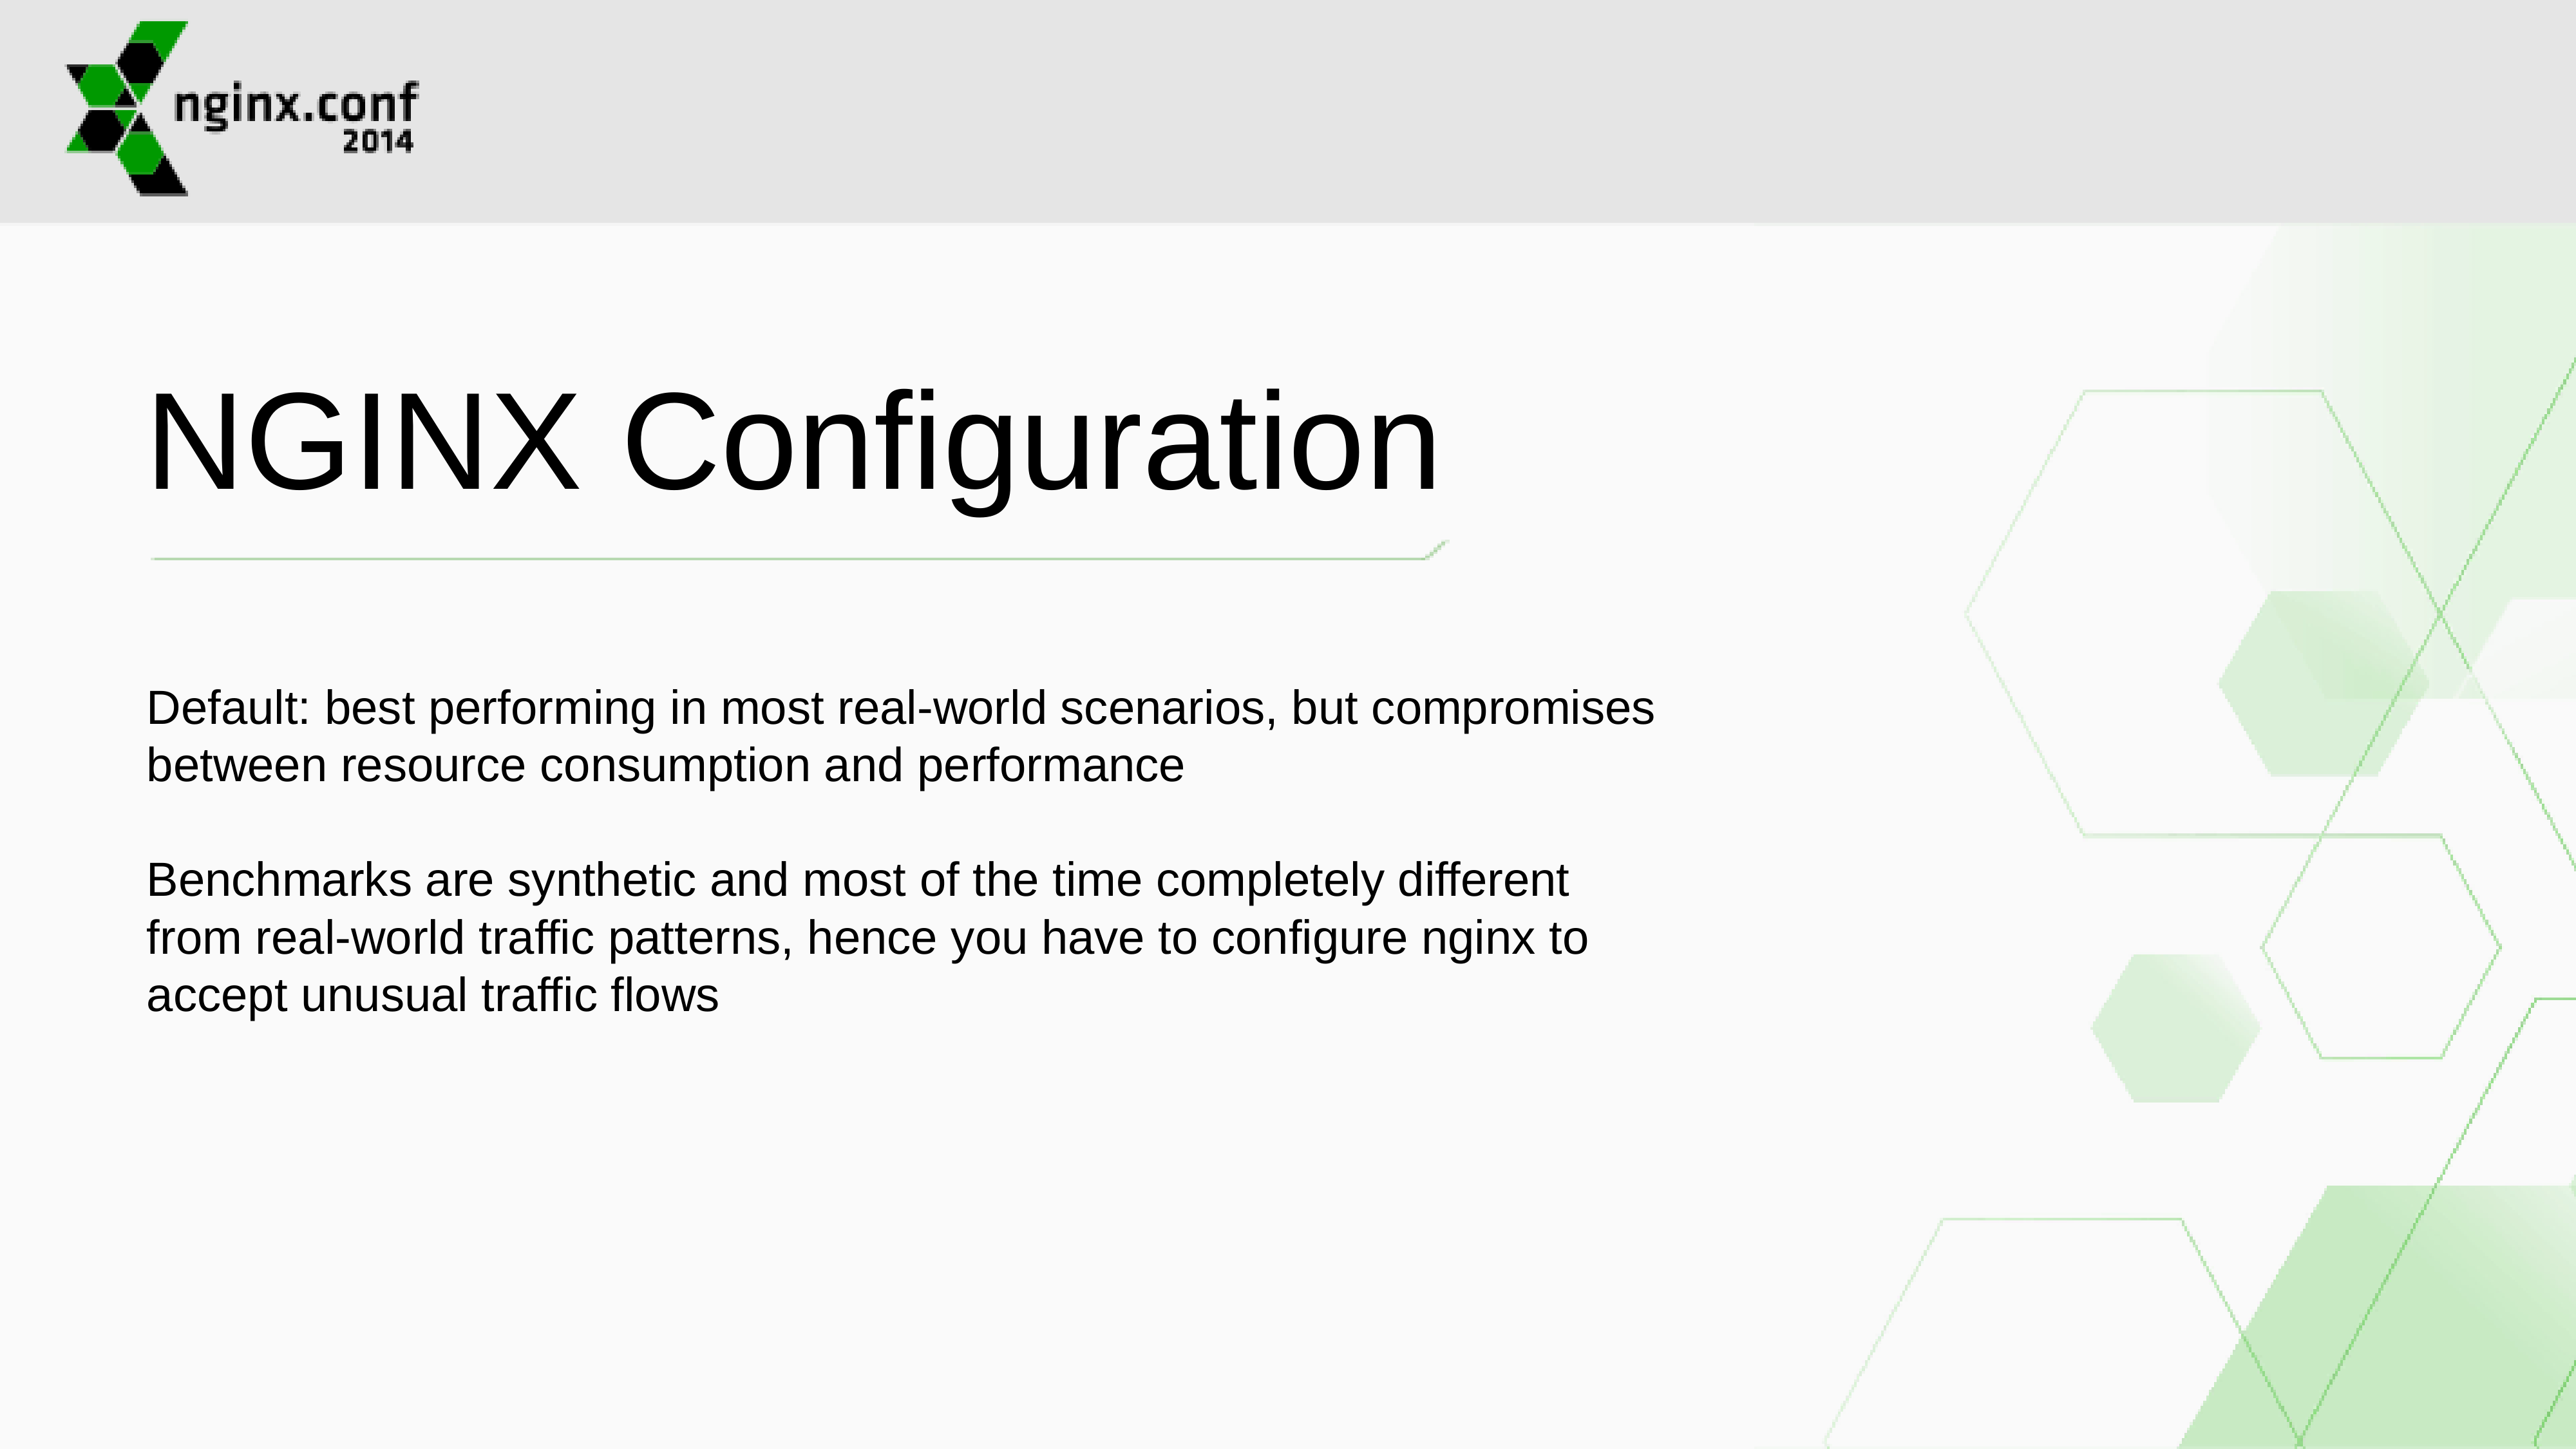

# NGINX Configuration
Default: best performing in most real-world scenarios, but compromises between resource consumption and performance
Benchmarks are synthetic and most of the time completely different from real-world traffic patterns, hence you have to configure nginx to accept unusual traffic flows